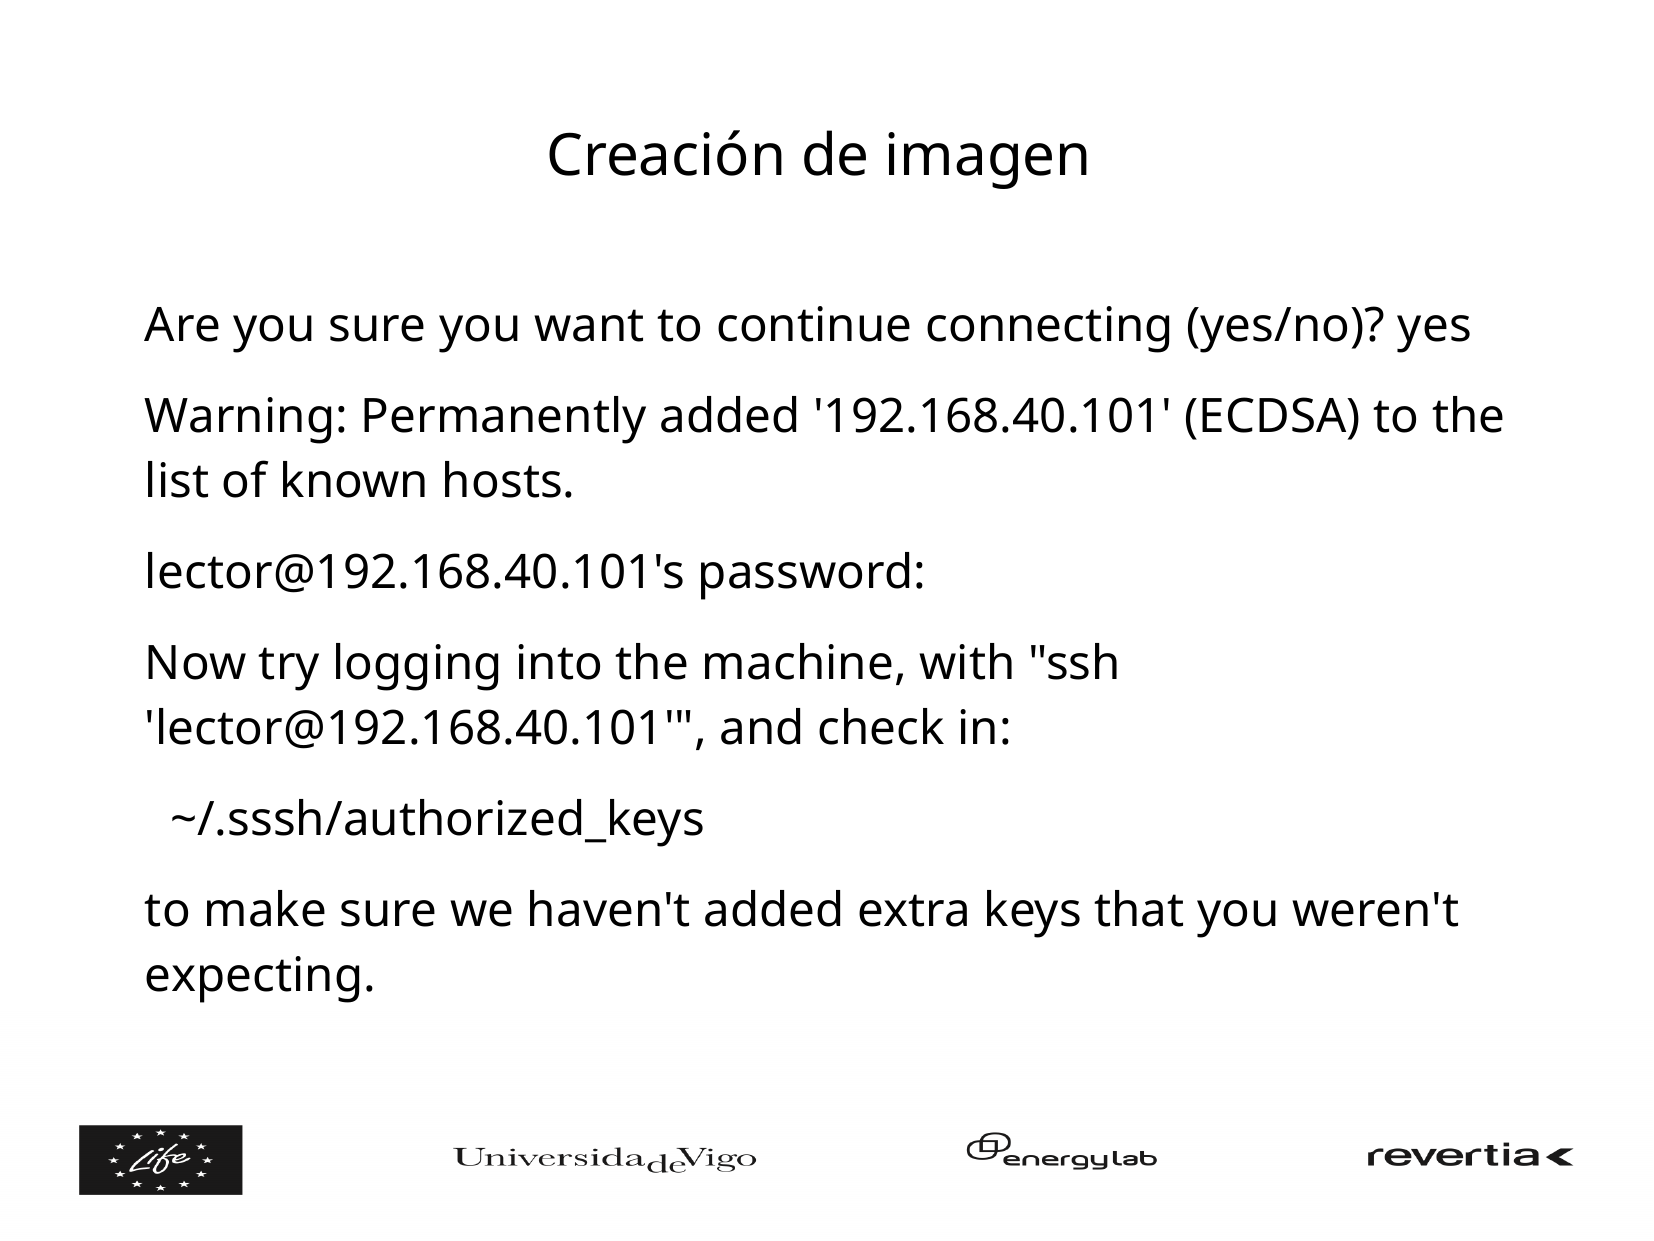

# Creación de imagen
Are you sure you want to continue connecting (yes/no)? yes
Warning: Permanently added '192.168.40.101' (ECDSA) to the list of known hosts.
lector@192.168.40.101's password:
Now try logging into the machine, with "ssh 'lector@192.168.40.101'", and check in:
 ~/.sssh/authorized_keys
to make sure we haven't added extra keys that you weren't expecting.